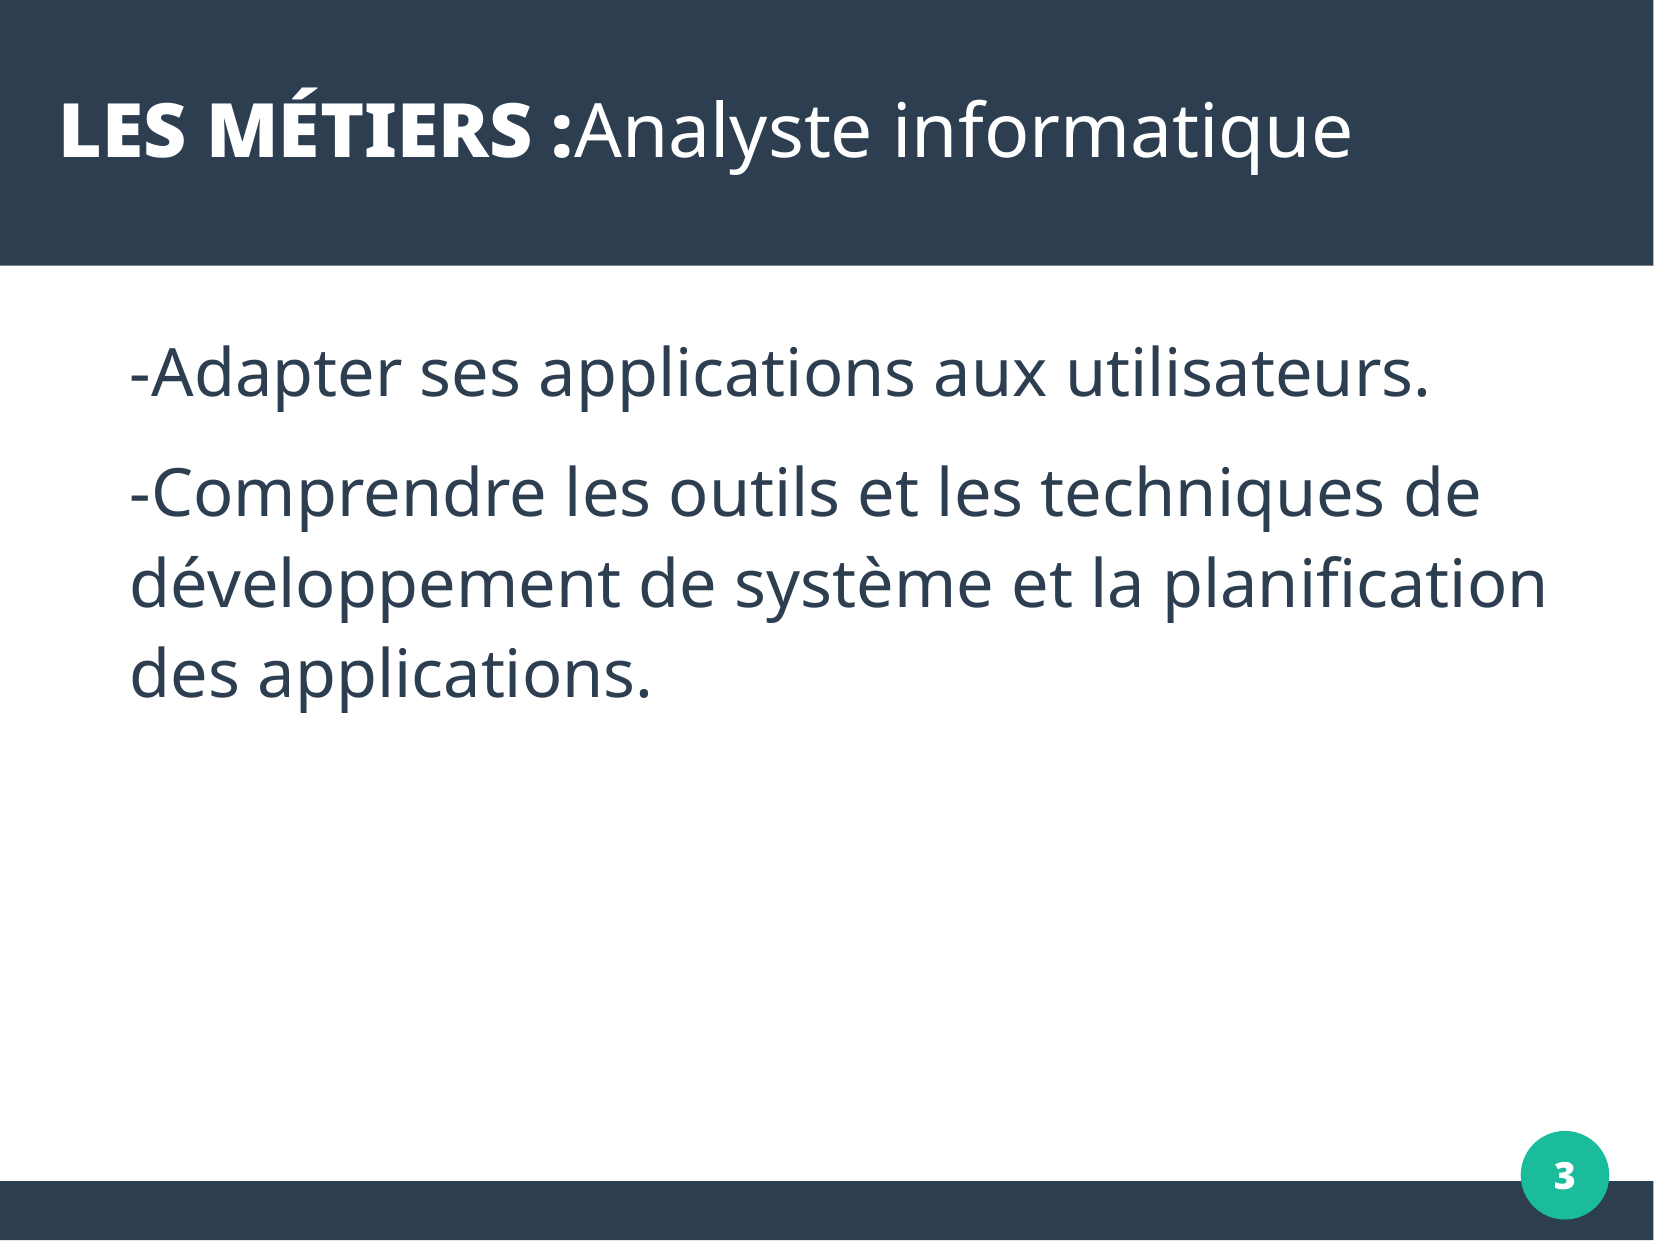

# LES MÉTIERS :Analyste informatique
-Adapter ses applications aux utilisateurs.
-Comprendre les outils et les techniques de développement de système et la planification des applications.
3